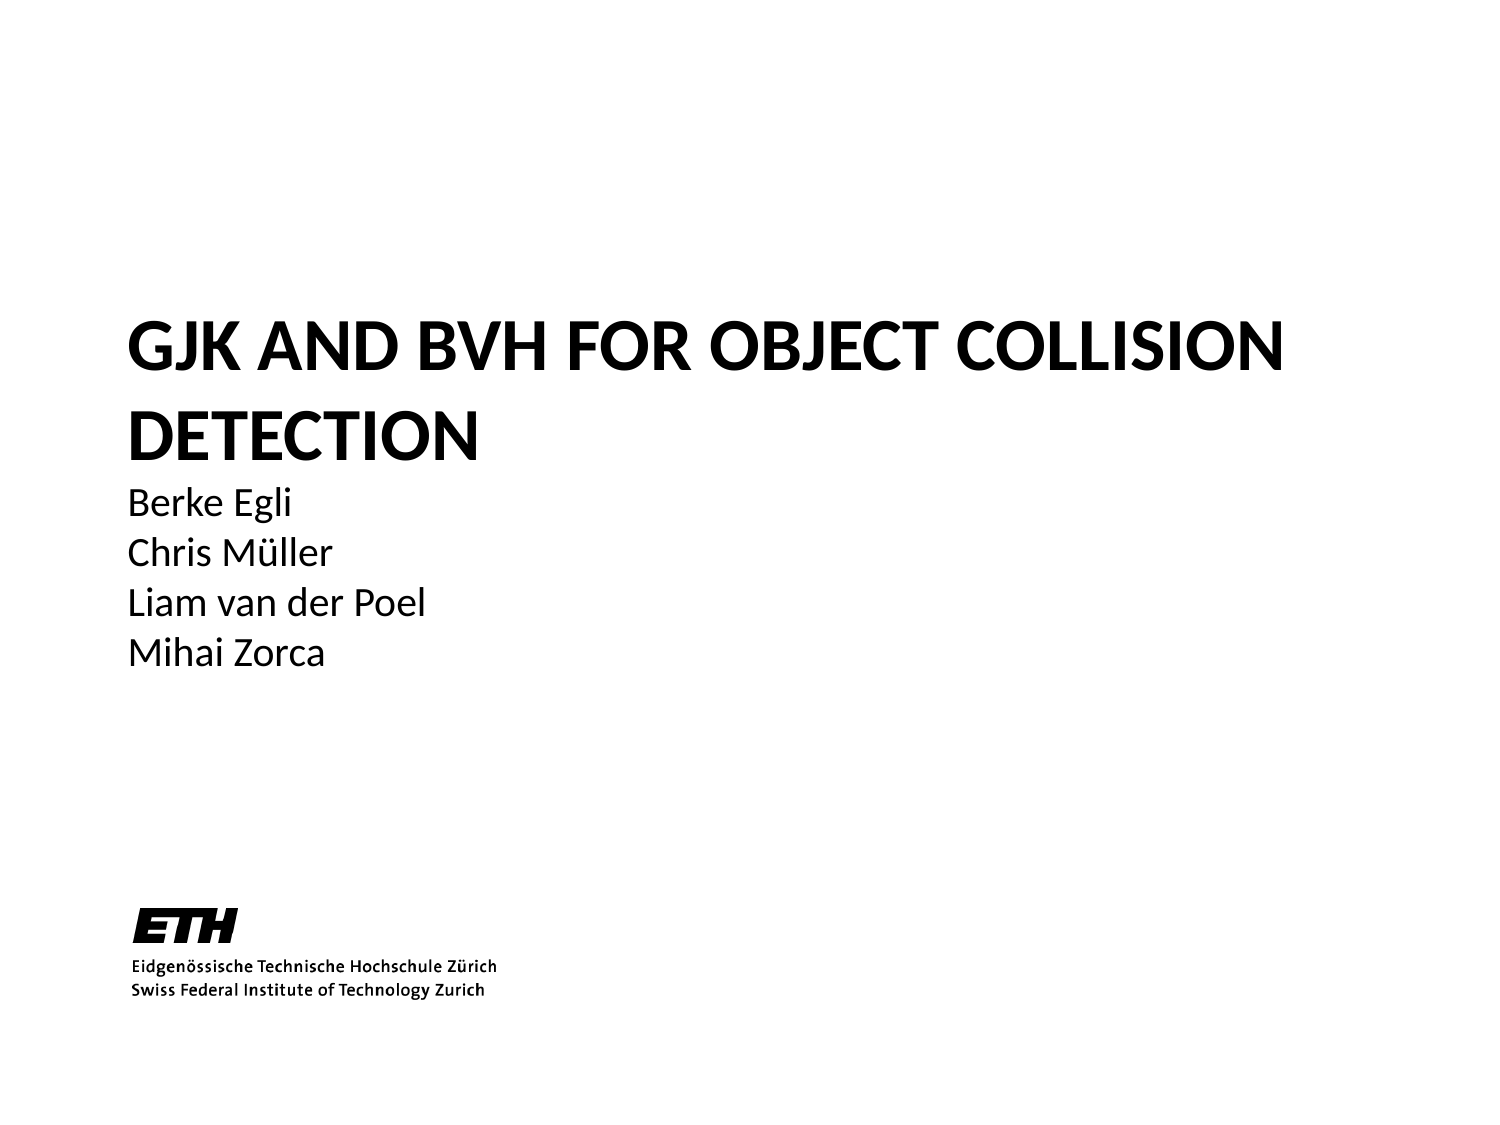

# GJK AND BVH FOR OBJECT COLLISION DETECTION Berke Egli Chris Müller Liam van der Poel Mihai Zorca
TexPoint fonts used in EMF.
Read the TexPoint manual before you delete this box.: AAAAA